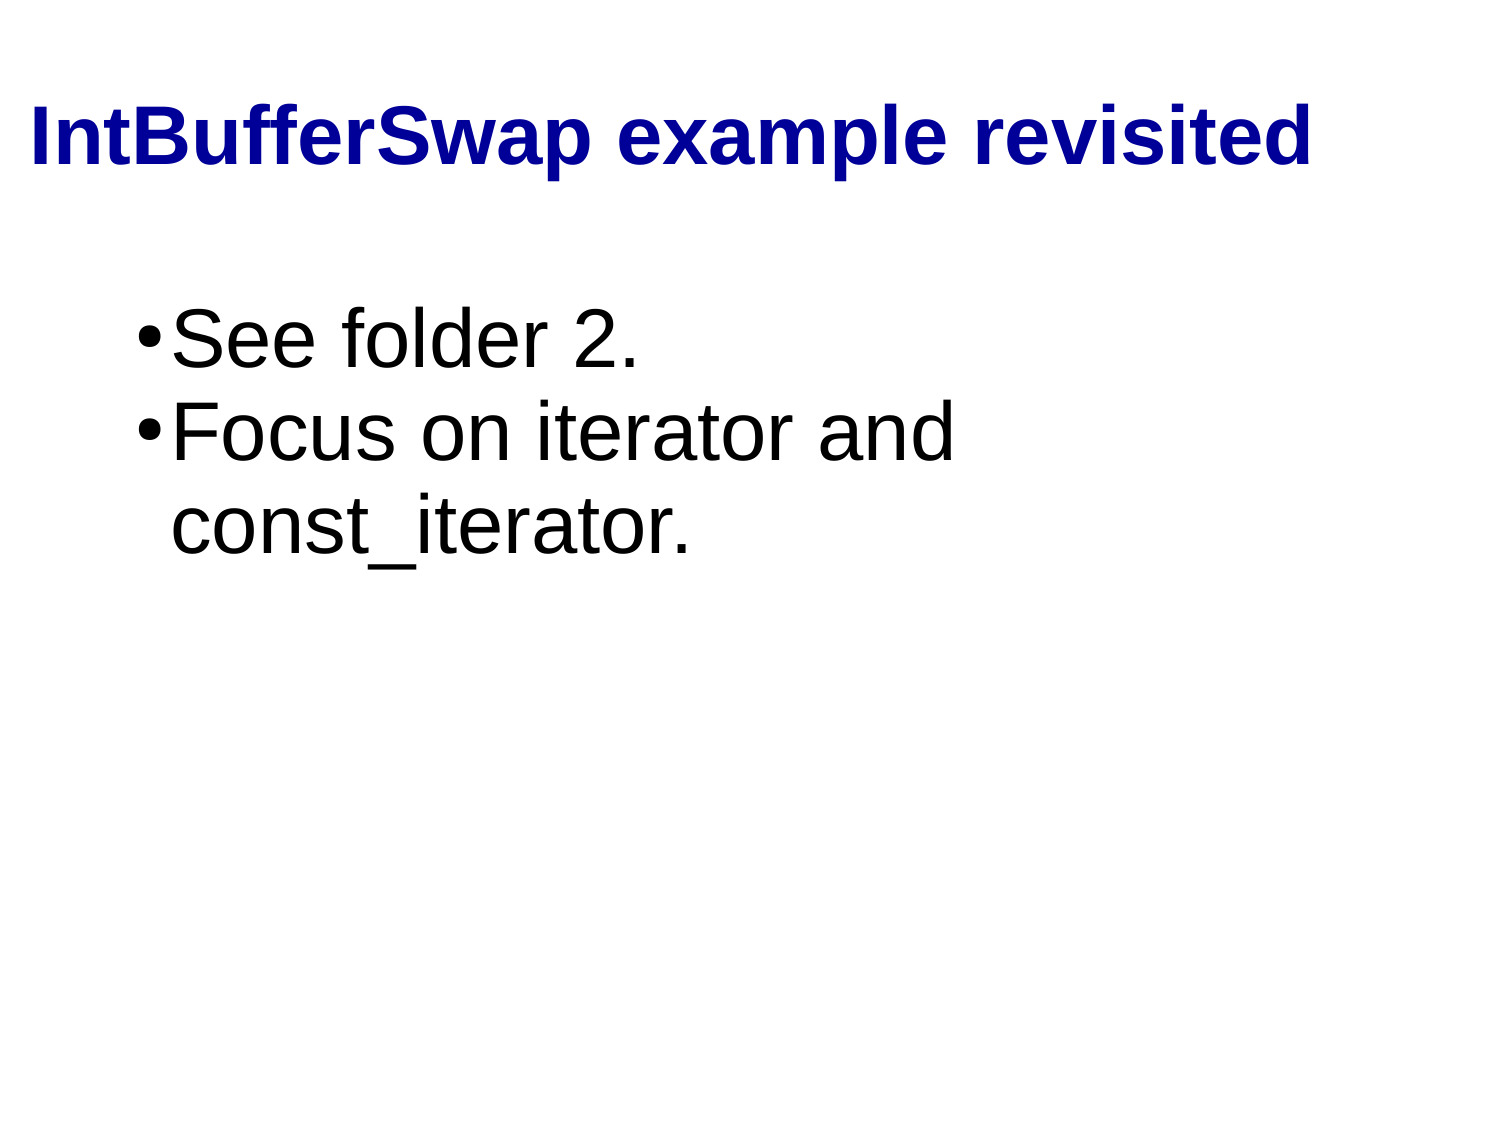

# IntBufferSwap example revisited
See folder 2.
Focus on iterator and const_iterator.